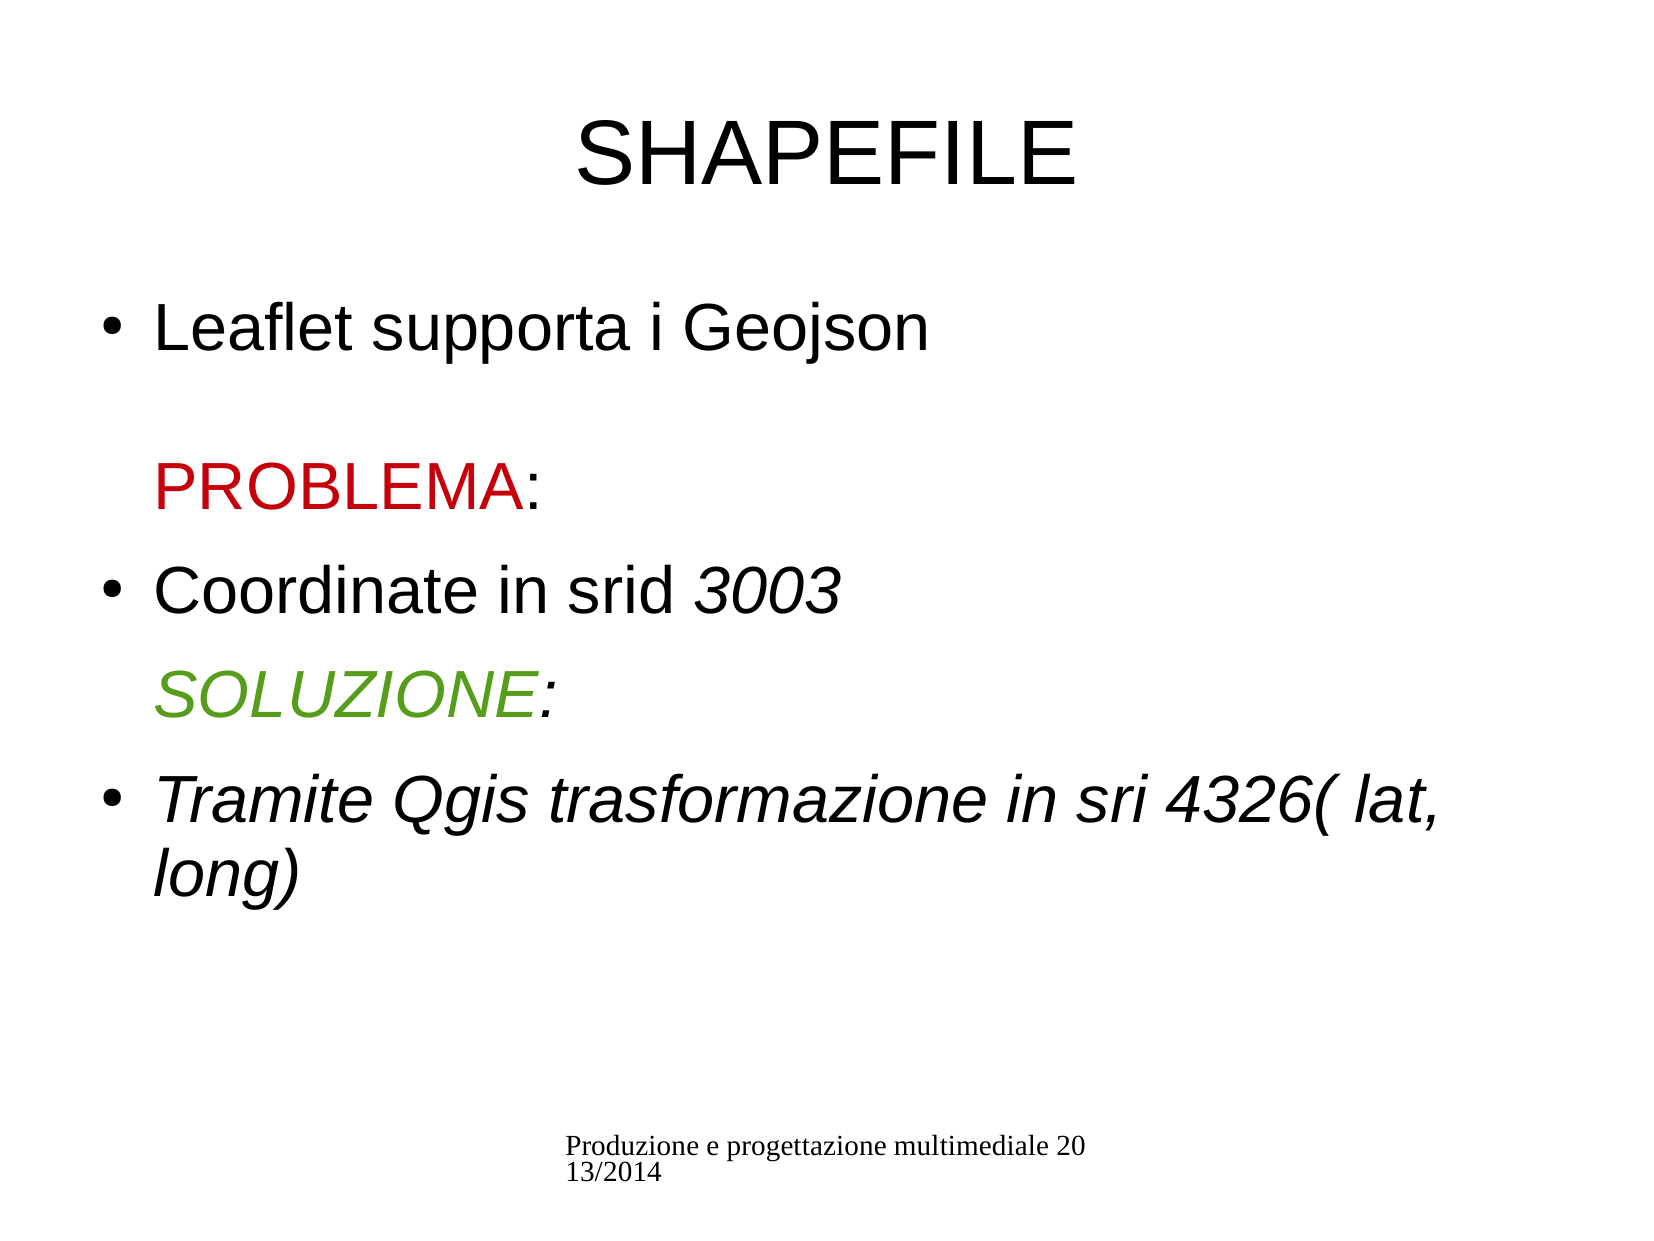

# SHAPEFILE
Leaflet supporta i Geojson
PROBLEMA:
Coordinate in srid 3003
SOLUZIONE:
Tramite Qgis trasformazione in sri 4326( lat, long)
Produzione e progettazione multimediale 2013/2014